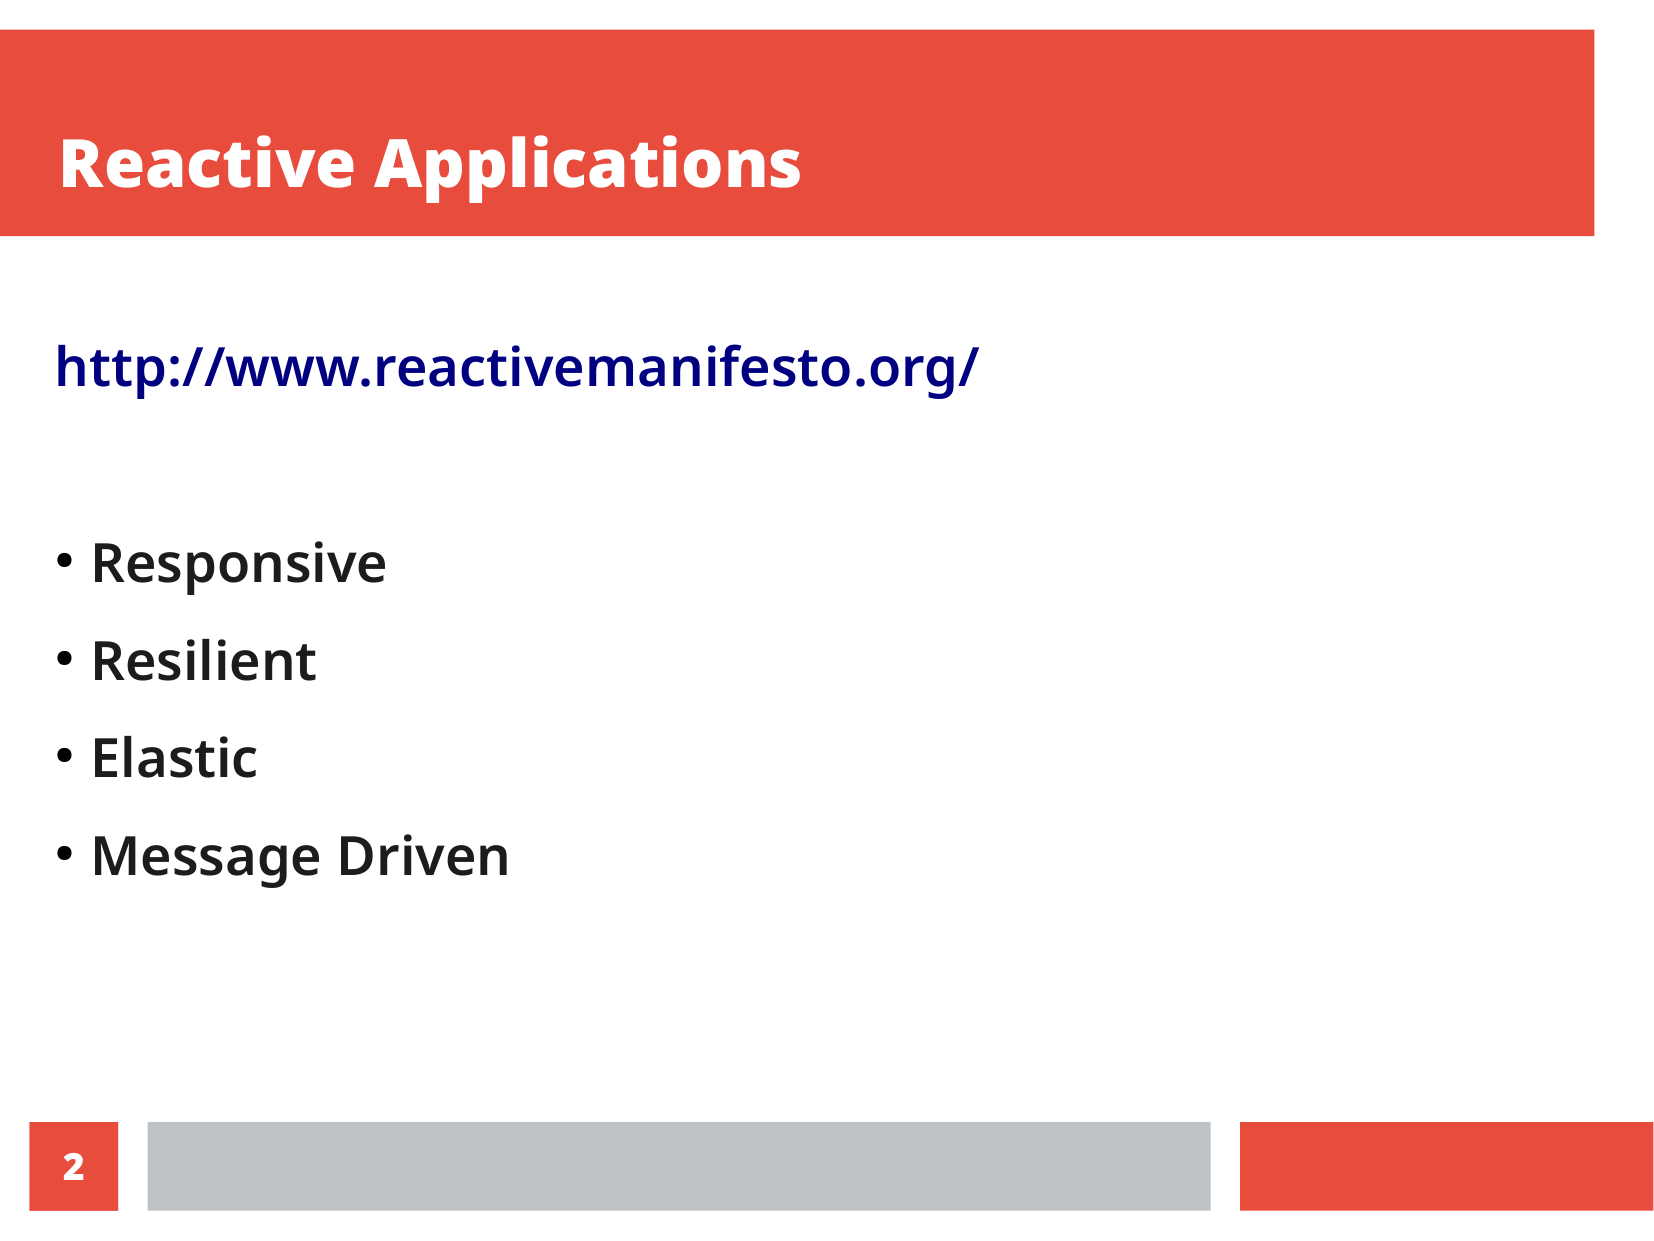

# Reactive Applications
http://www.reactivemanifesto.org/
Responsive
Resilient
Elastic
Message Driven
2